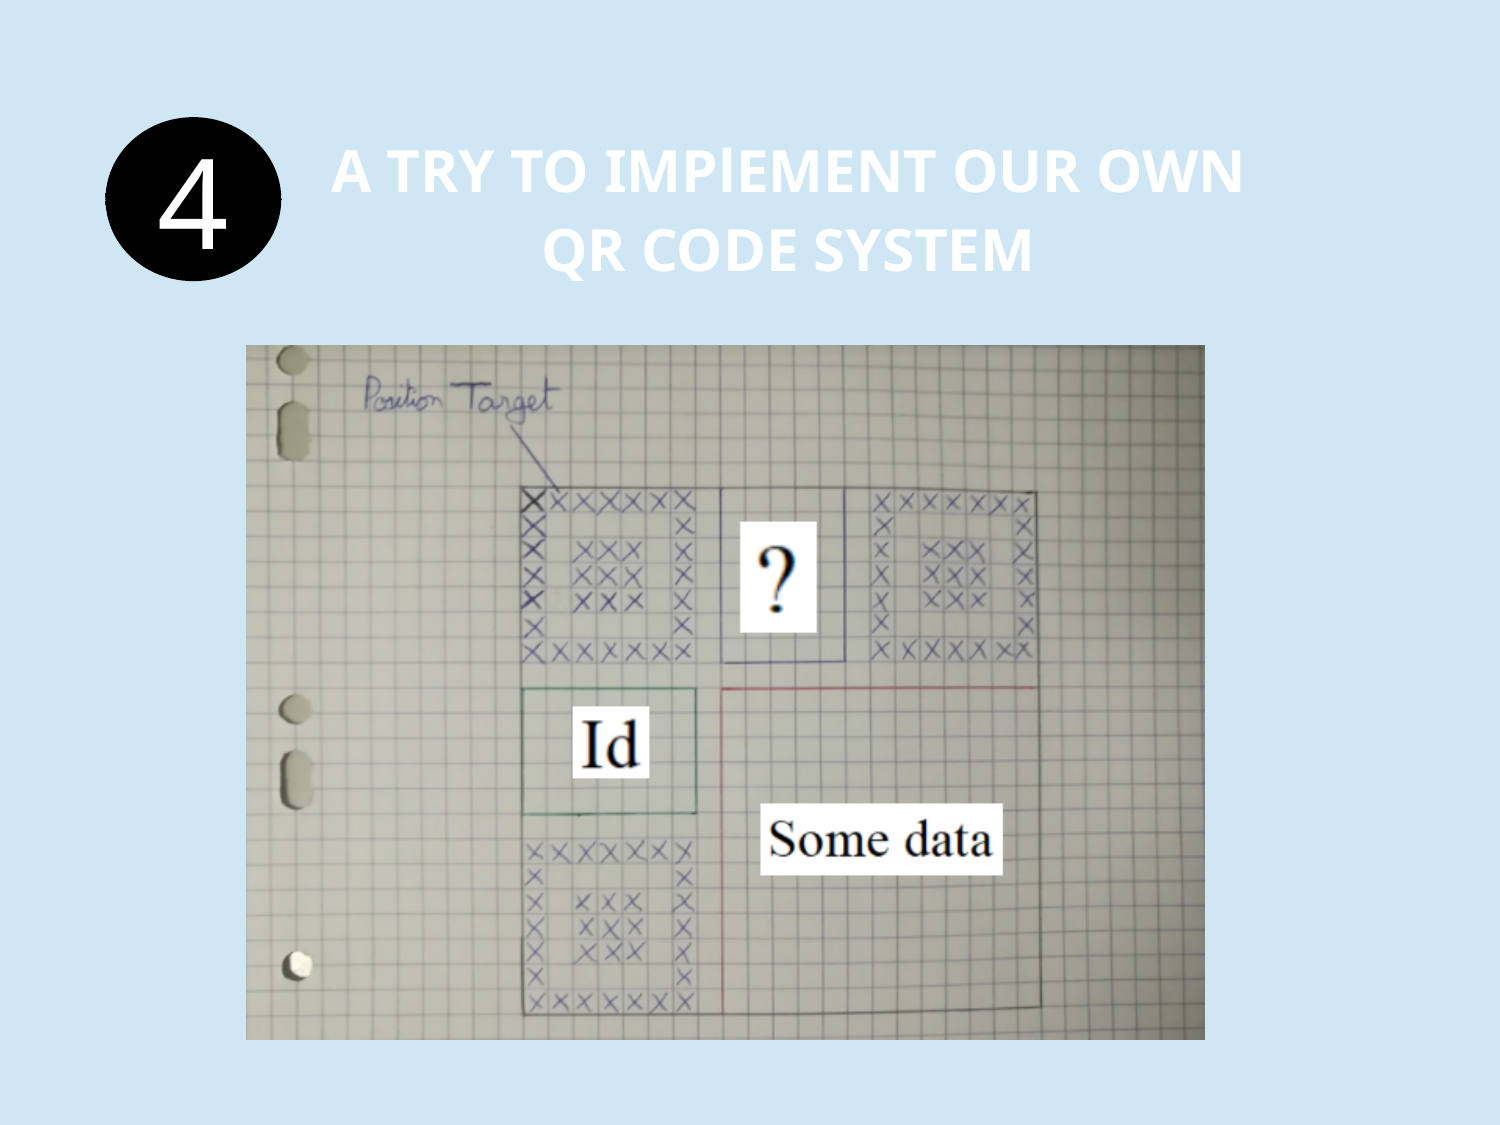

4
A TRY TO IMPlEMENT OUR OWN QR CODE SYSTEM